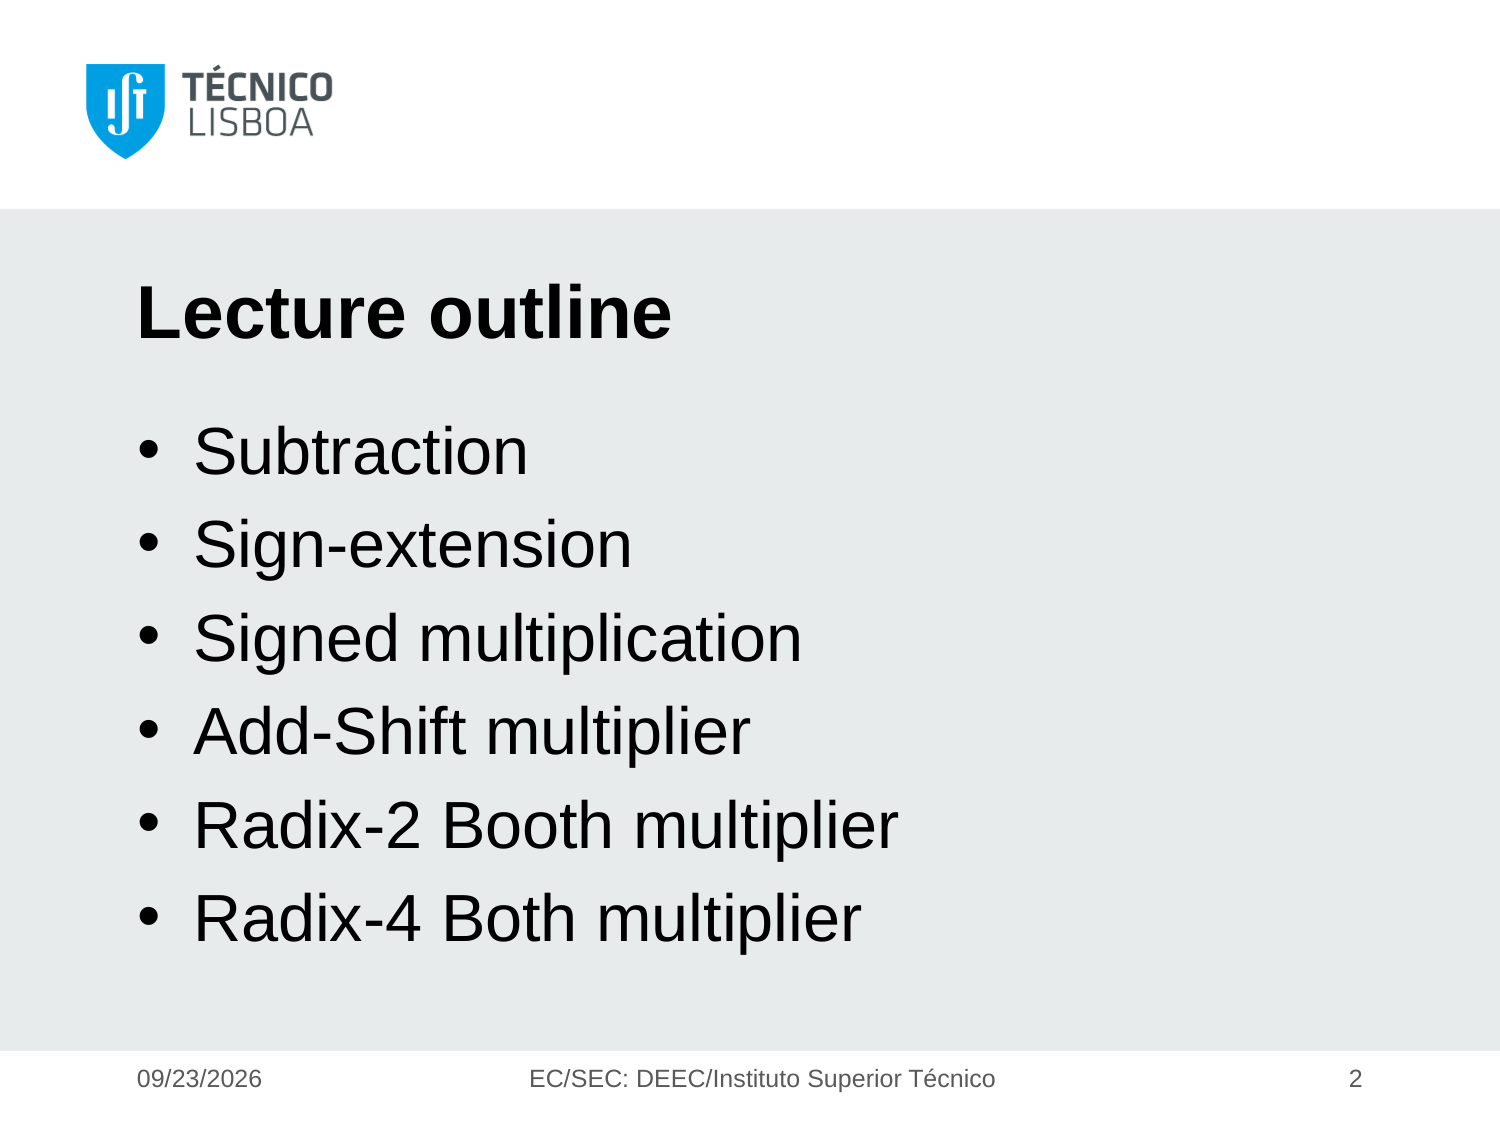

# Lecture outline
Subtraction
Sign-extension
Signed multiplication
Add-Shift multiplier
Radix-2 Booth multiplier
Radix-4 Both multiplier
EC/SEC: DEEC/Instituto Superior Técnico
2